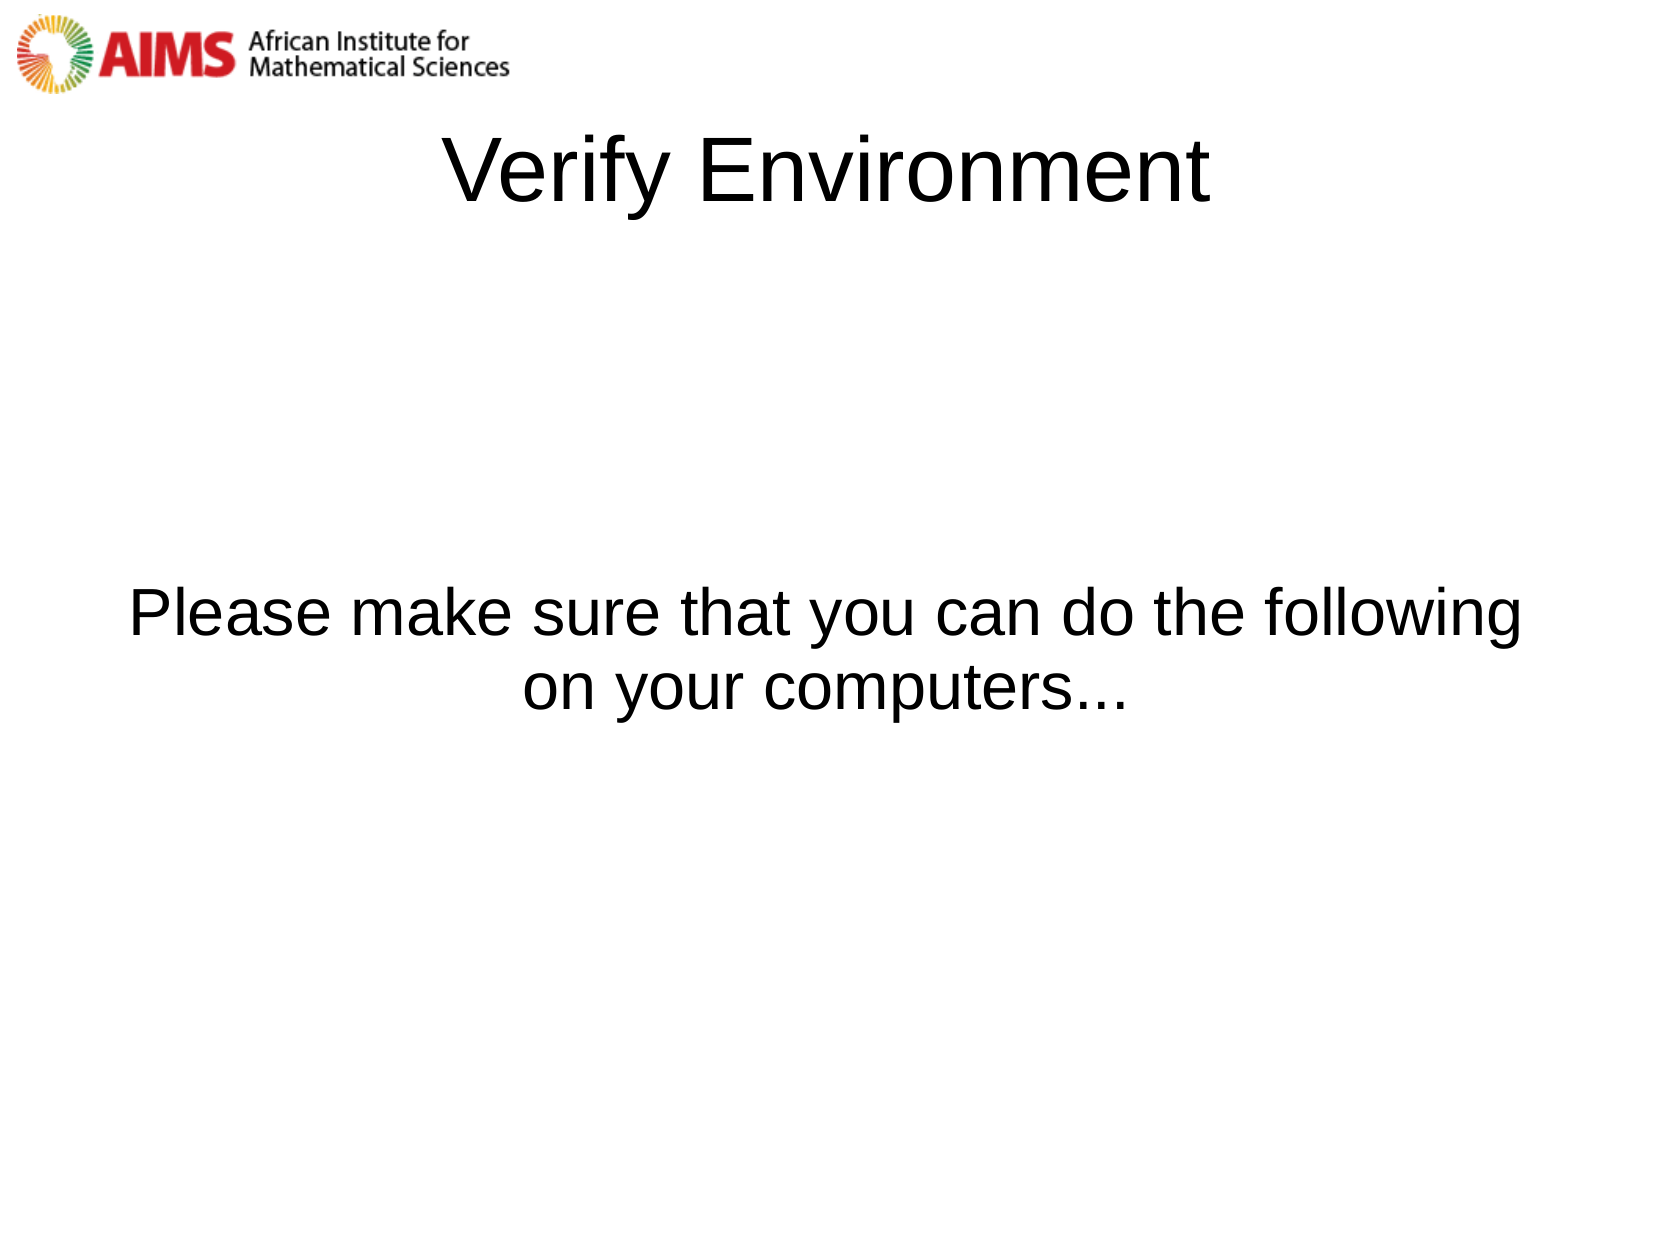

# Verify Environment
Please make sure that you can do the following on your computers...